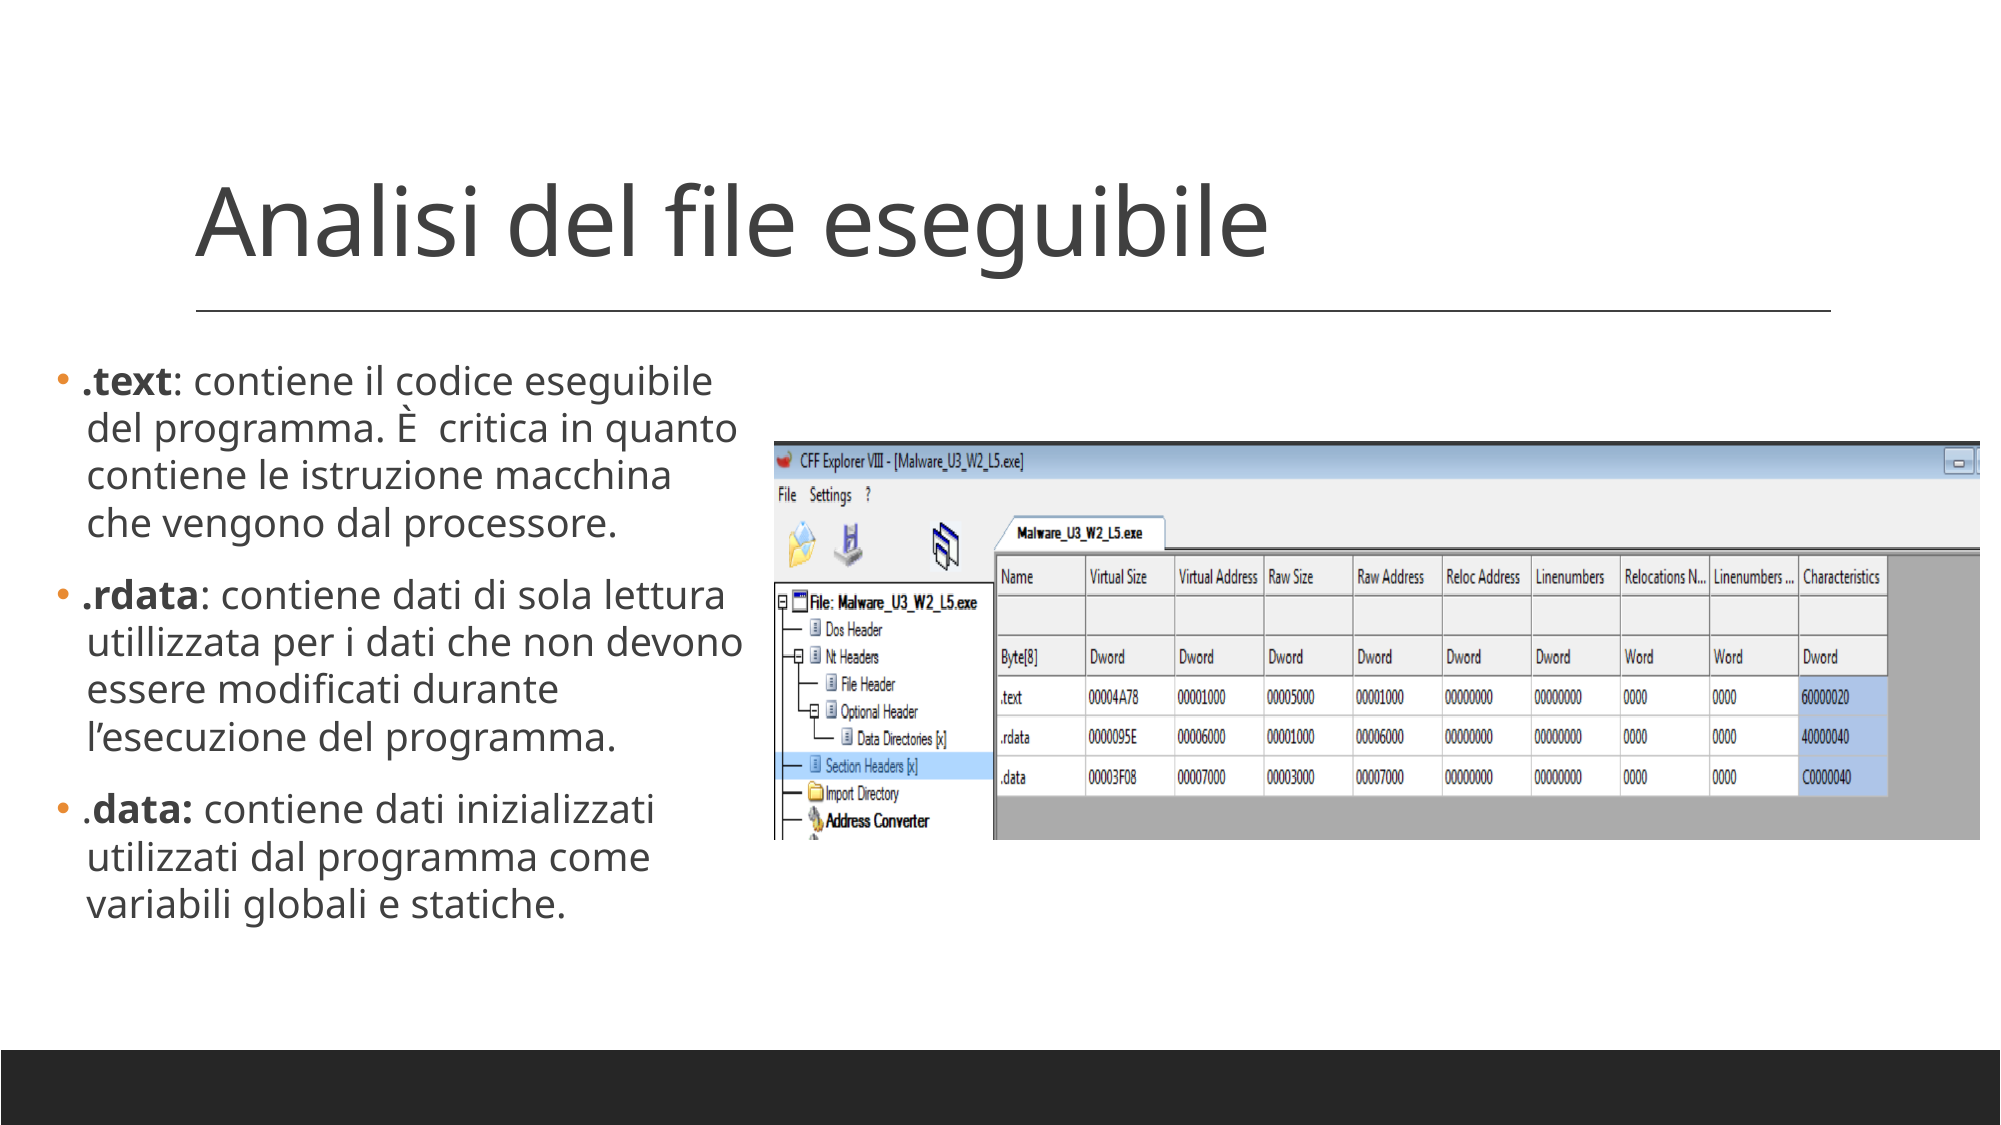

# Analisi del file eseguibile
 .text: contiene il codice eseguibile del programma. È critica in quanto contiene le istruzione macchina che vengono dal processore.
 .rdata: contiene dati di sola lettura utillizzata per i dati che non devono essere modificati durante l’esecuzione del programma.
 .data: contiene dati inizializzati utilizzati dal programma come variabili globali e statiche.